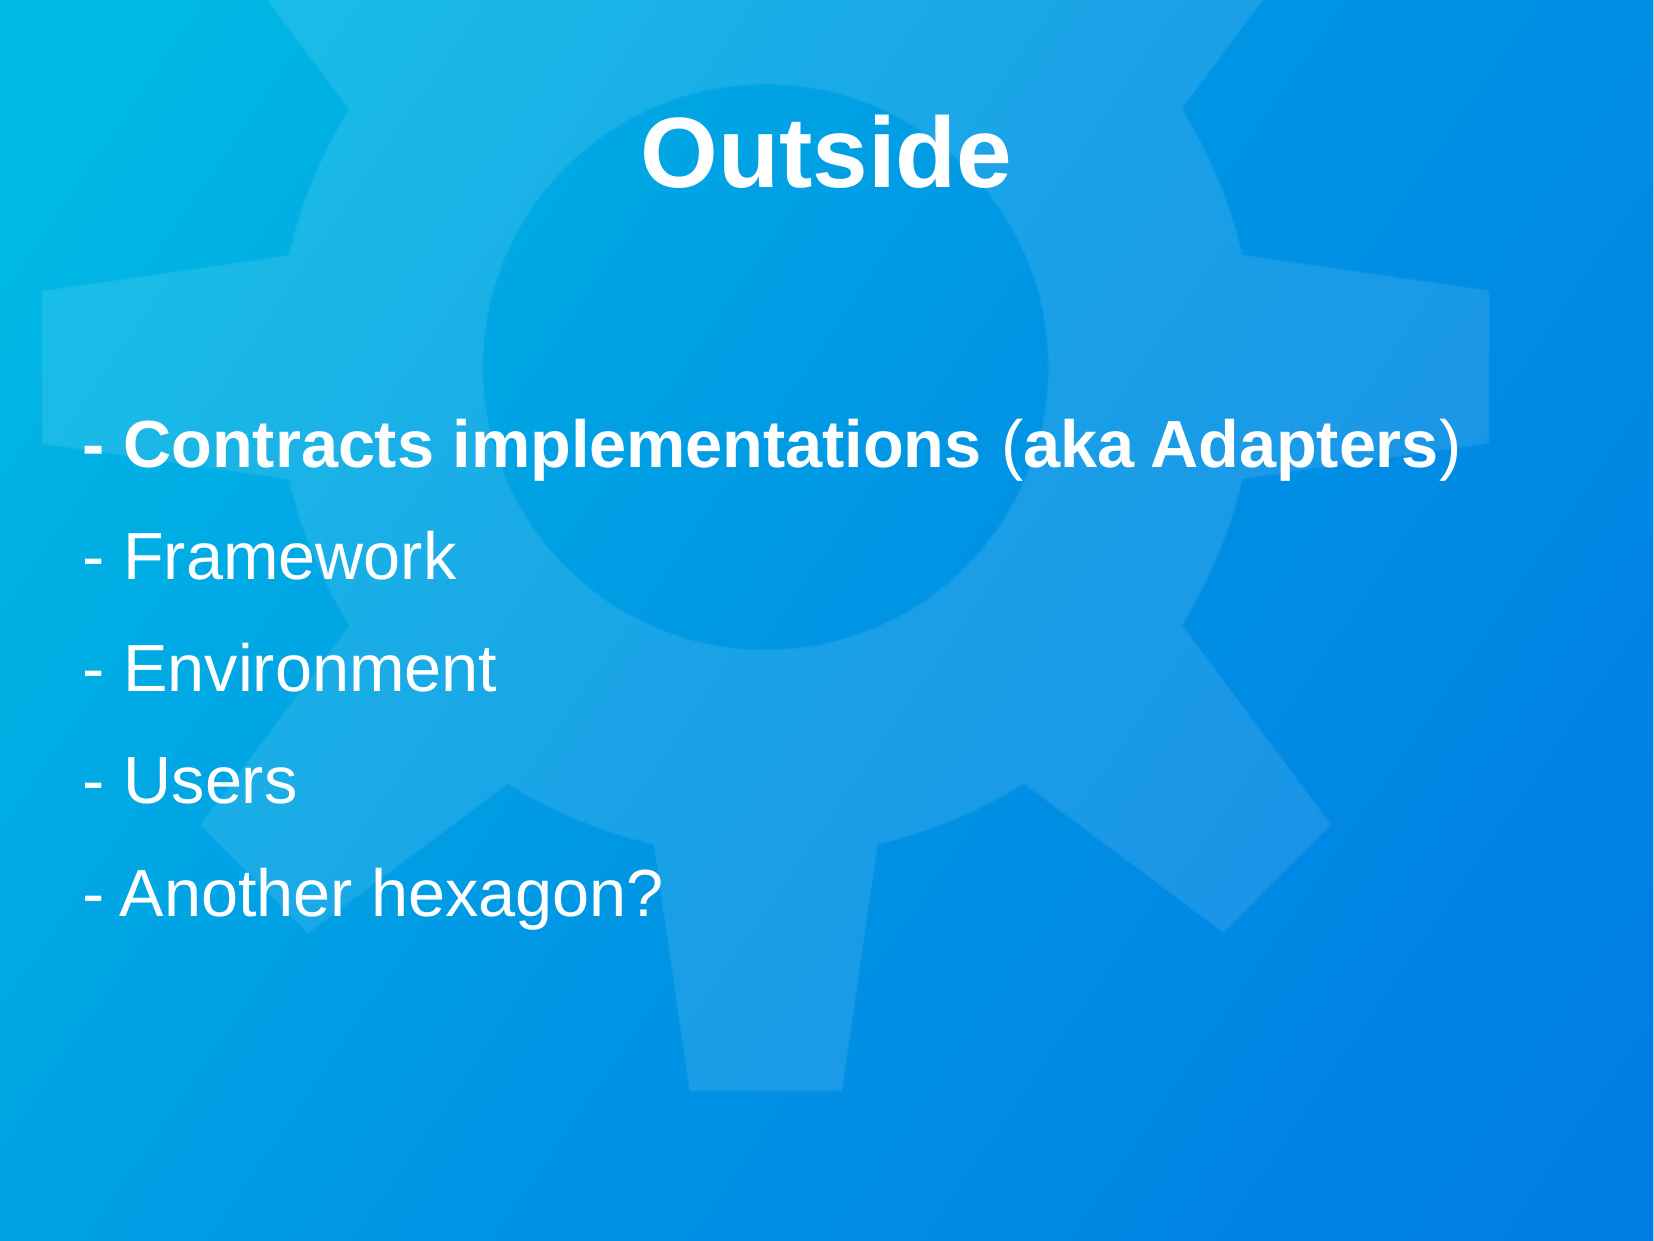

# Outside
- Contracts implementations (aka Adapters)
- Framework
- Environment
- Users
- Another hexagon?